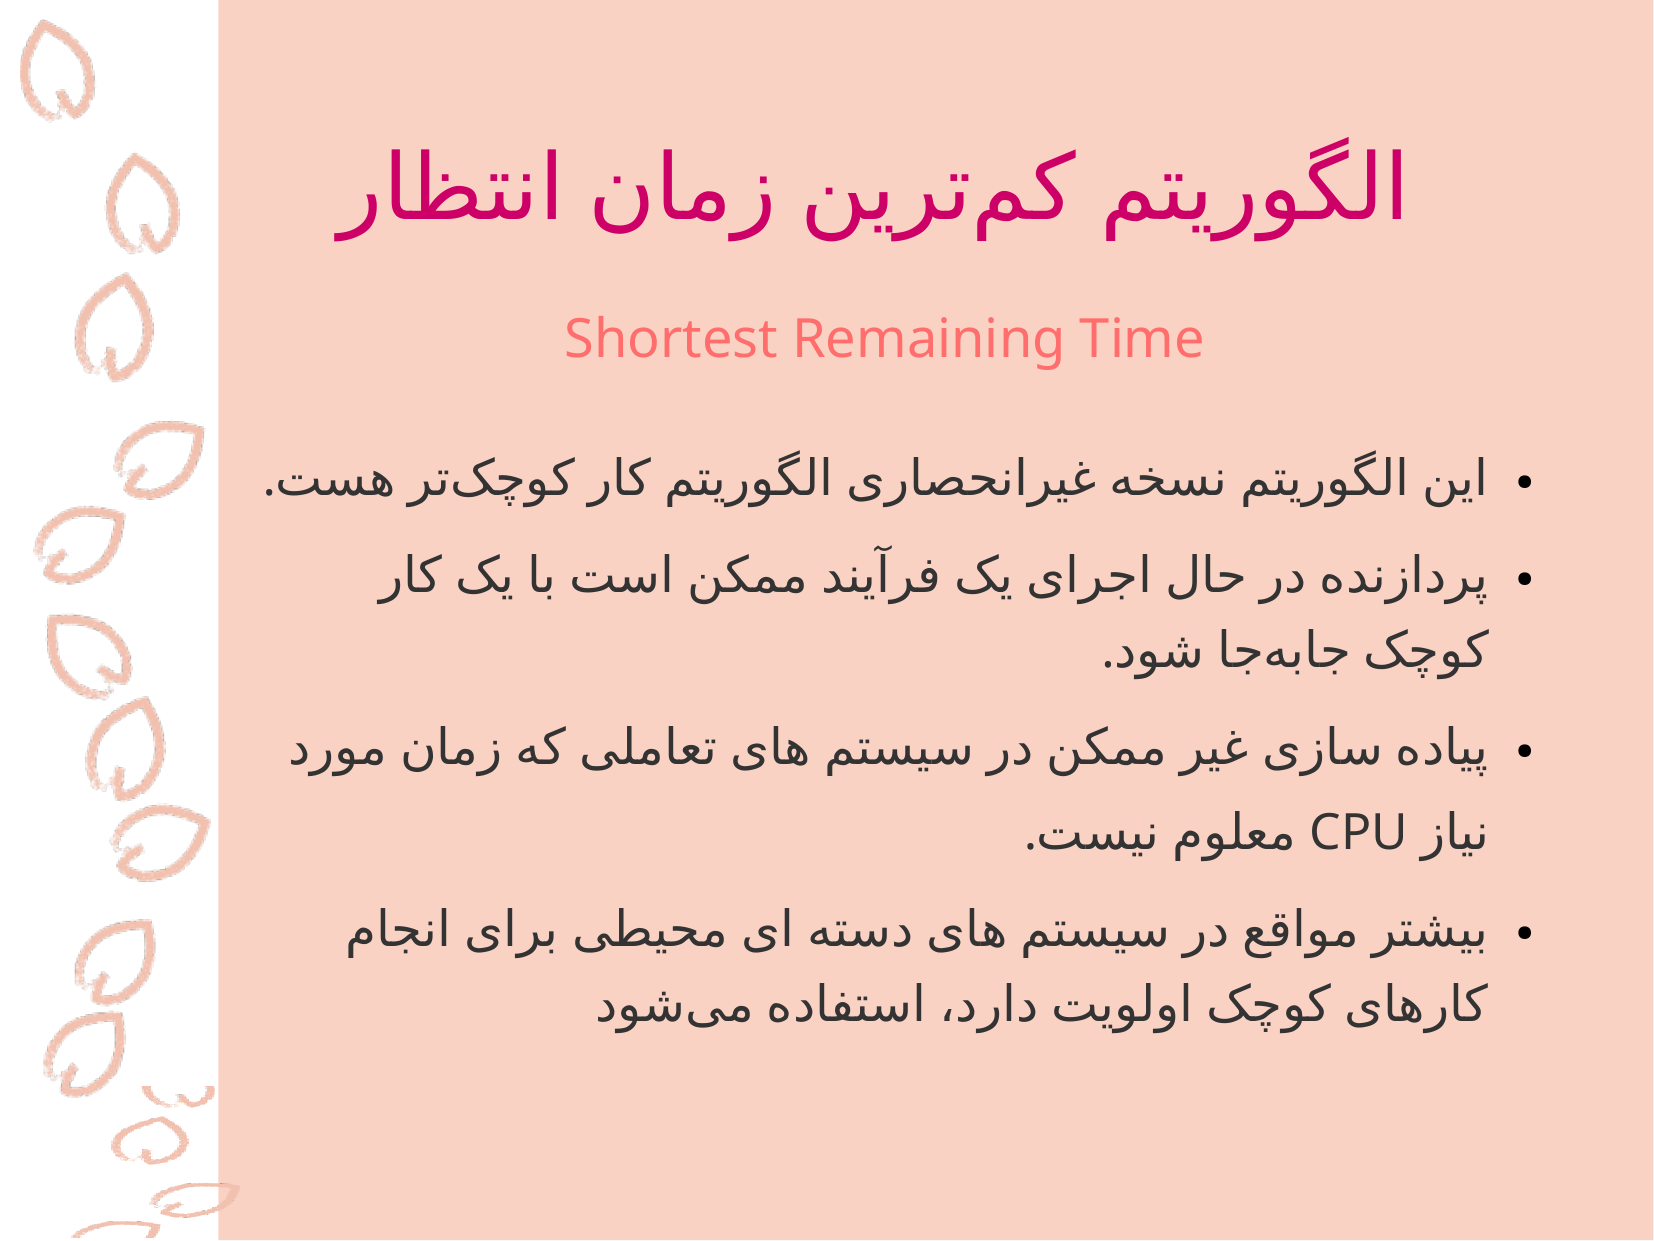

# الگوریتم کم‌ترین زمان انتظار
Shortest Remaining Time
این الگوریتم نسخه غیرانحصاری الگوریتم کار کوچک‌تر هست.
پردازنده در حال اجرای یک فرآیند ممکن است با یک کار کوچک جابه‌جا شود.
پیاده سازی غیر ممکن در سیستم های تعاملی که زمان مورد نیاز CPU معلوم نیست.
بیشتر مواقع در سیستم های دسته ای محیطی برای انجام کارهای کوچک اولویت دارد، استفاده می‌شود